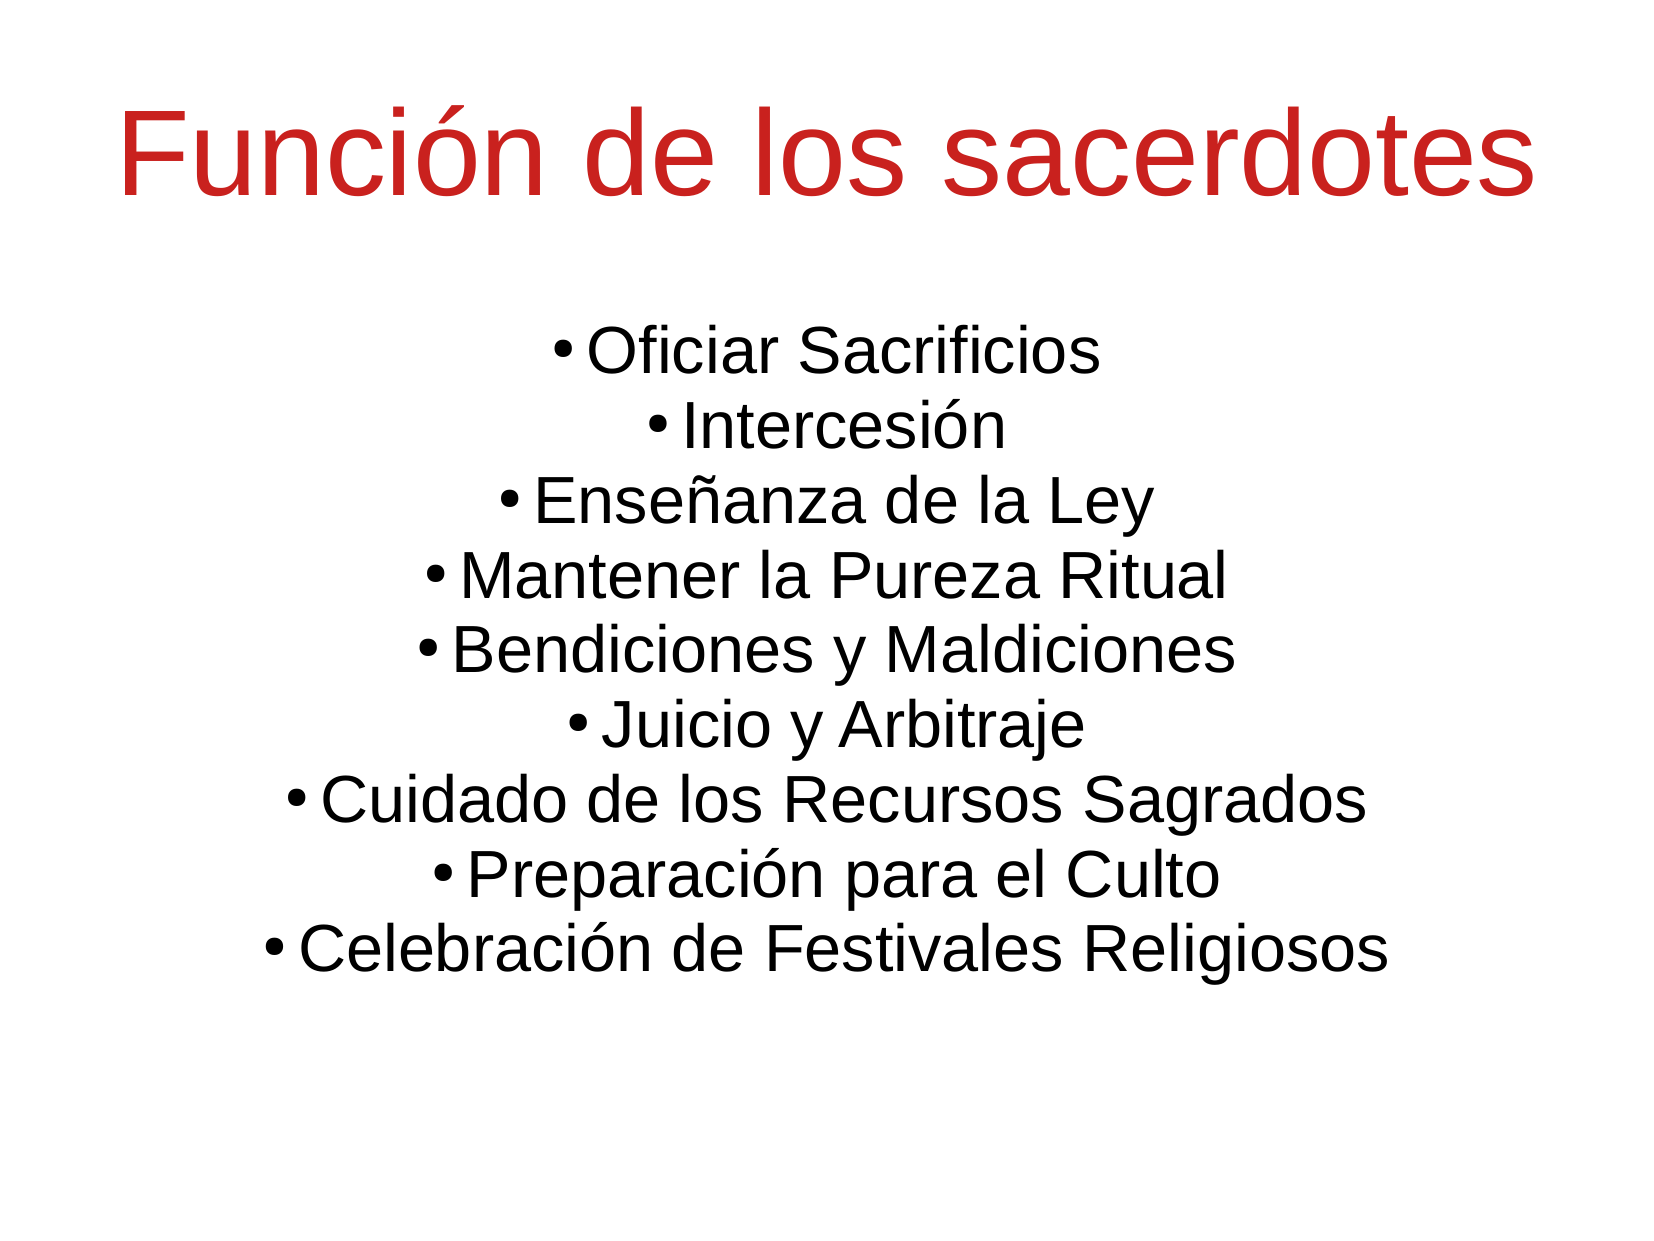

# Función de los sacerdotes
Oficiar Sacrificios
Intercesión
Enseñanza de la Ley
Mantener la Pureza Ritual
Bendiciones y Maldiciones
Juicio y Arbitraje
Cuidado de los Recursos Sagrados
Preparación para el Culto
Celebración de Festivales Religiosos